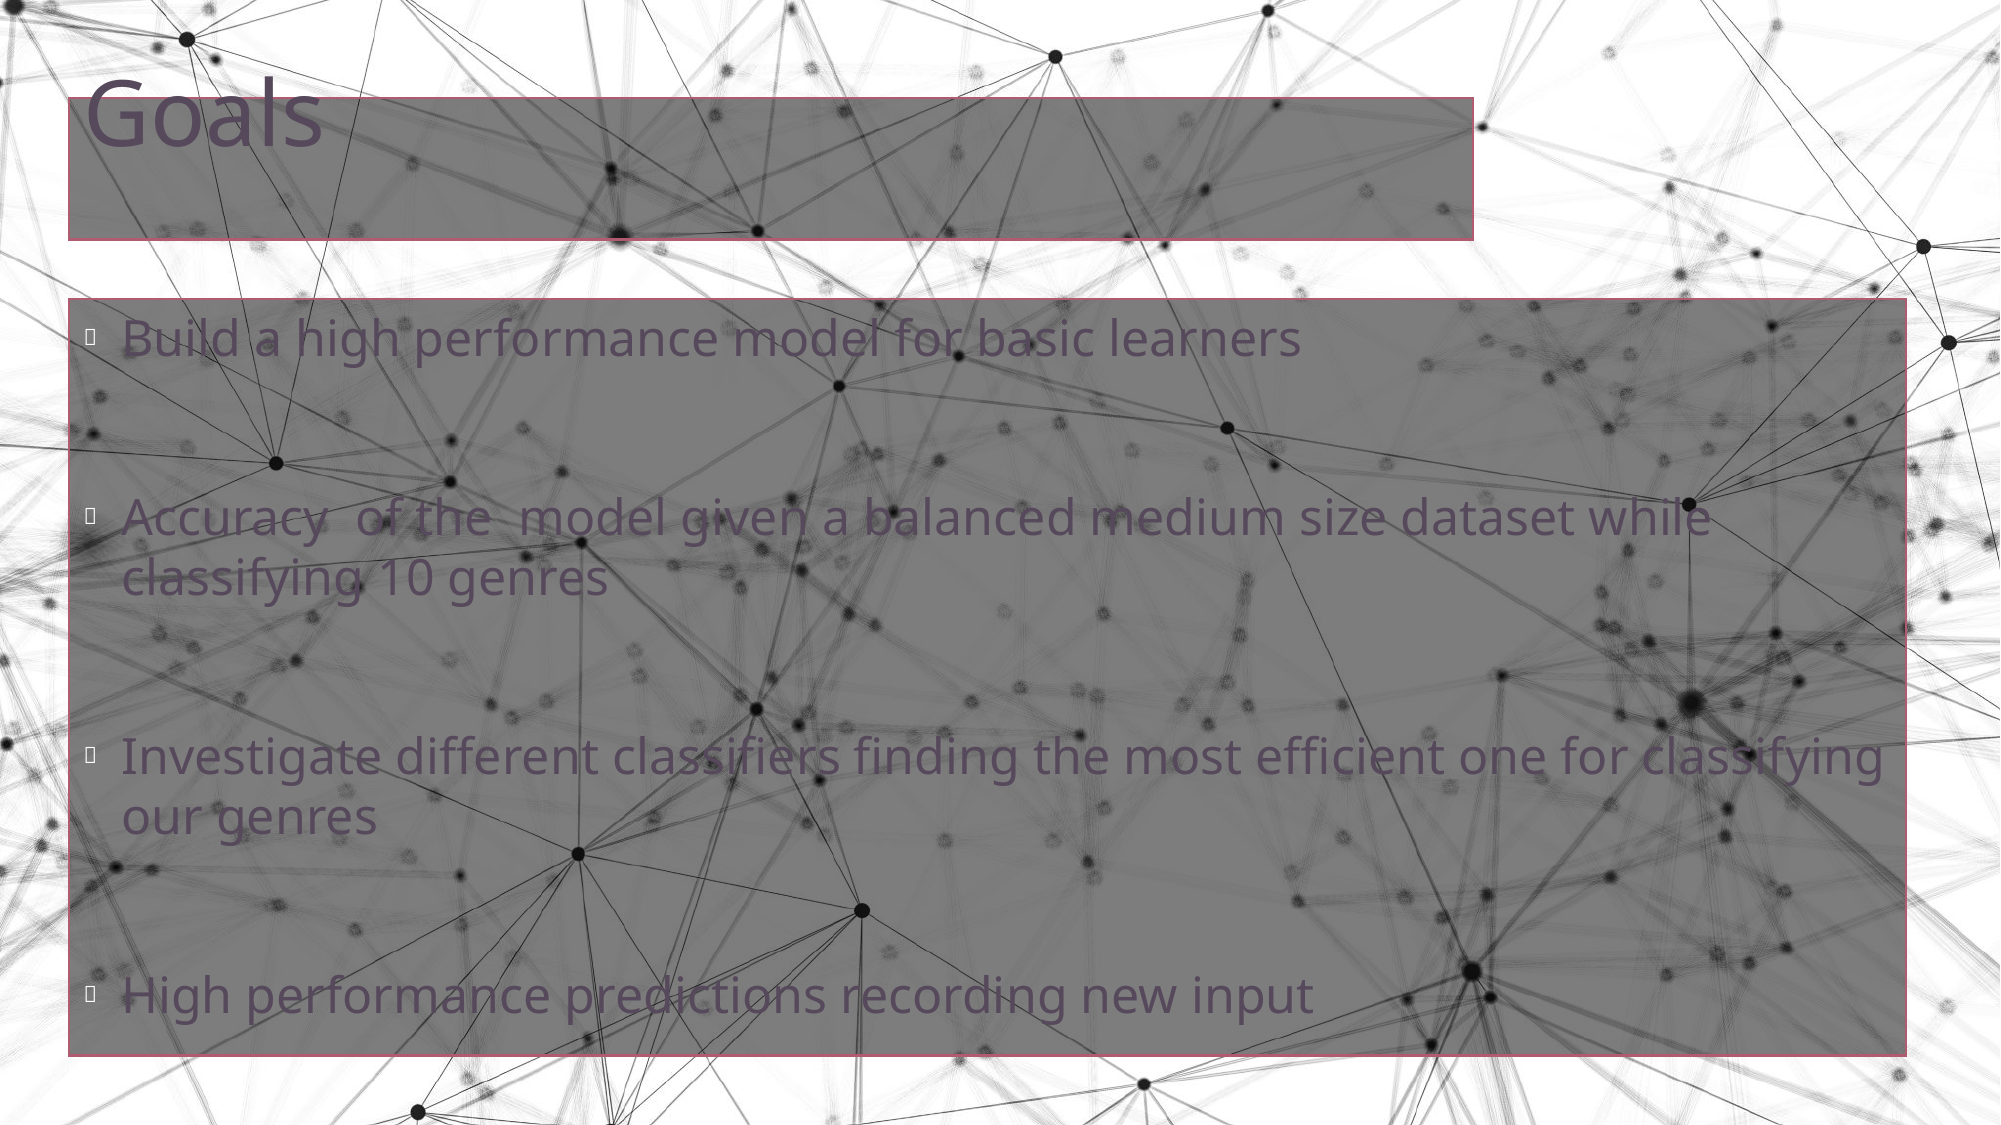

# Goals
Build a high performance model for basic learners
Accuracy of the model given a balanced medium size dataset while classifying 10 genres
Investigate different classifiers finding the most efficient one for classifying our genres
High performance predictions recording new input
Build a model capable of efficient predictions given new input